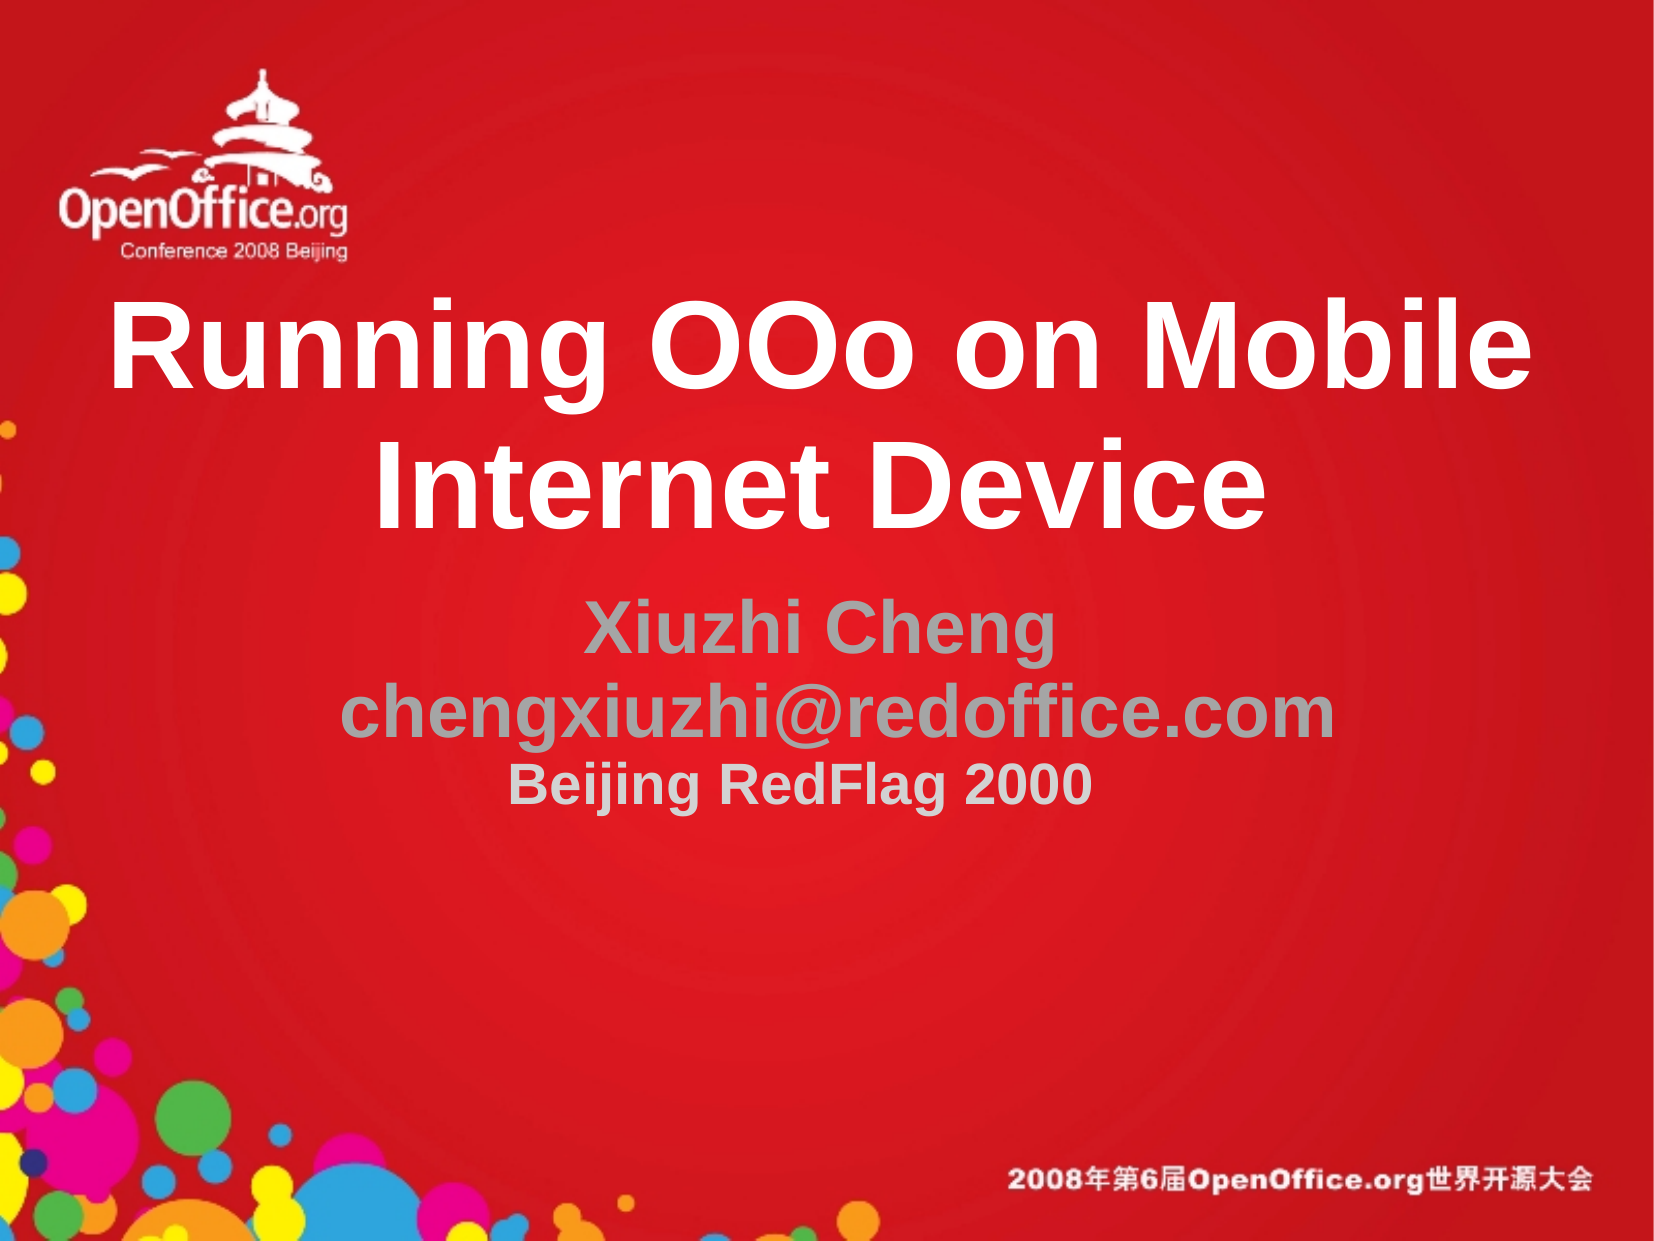

# Running OOo on Mobile Internet Device
Xiuzhi Cheng
chengxiuzhi@redoffice.com
Beijing RedFlag 2000